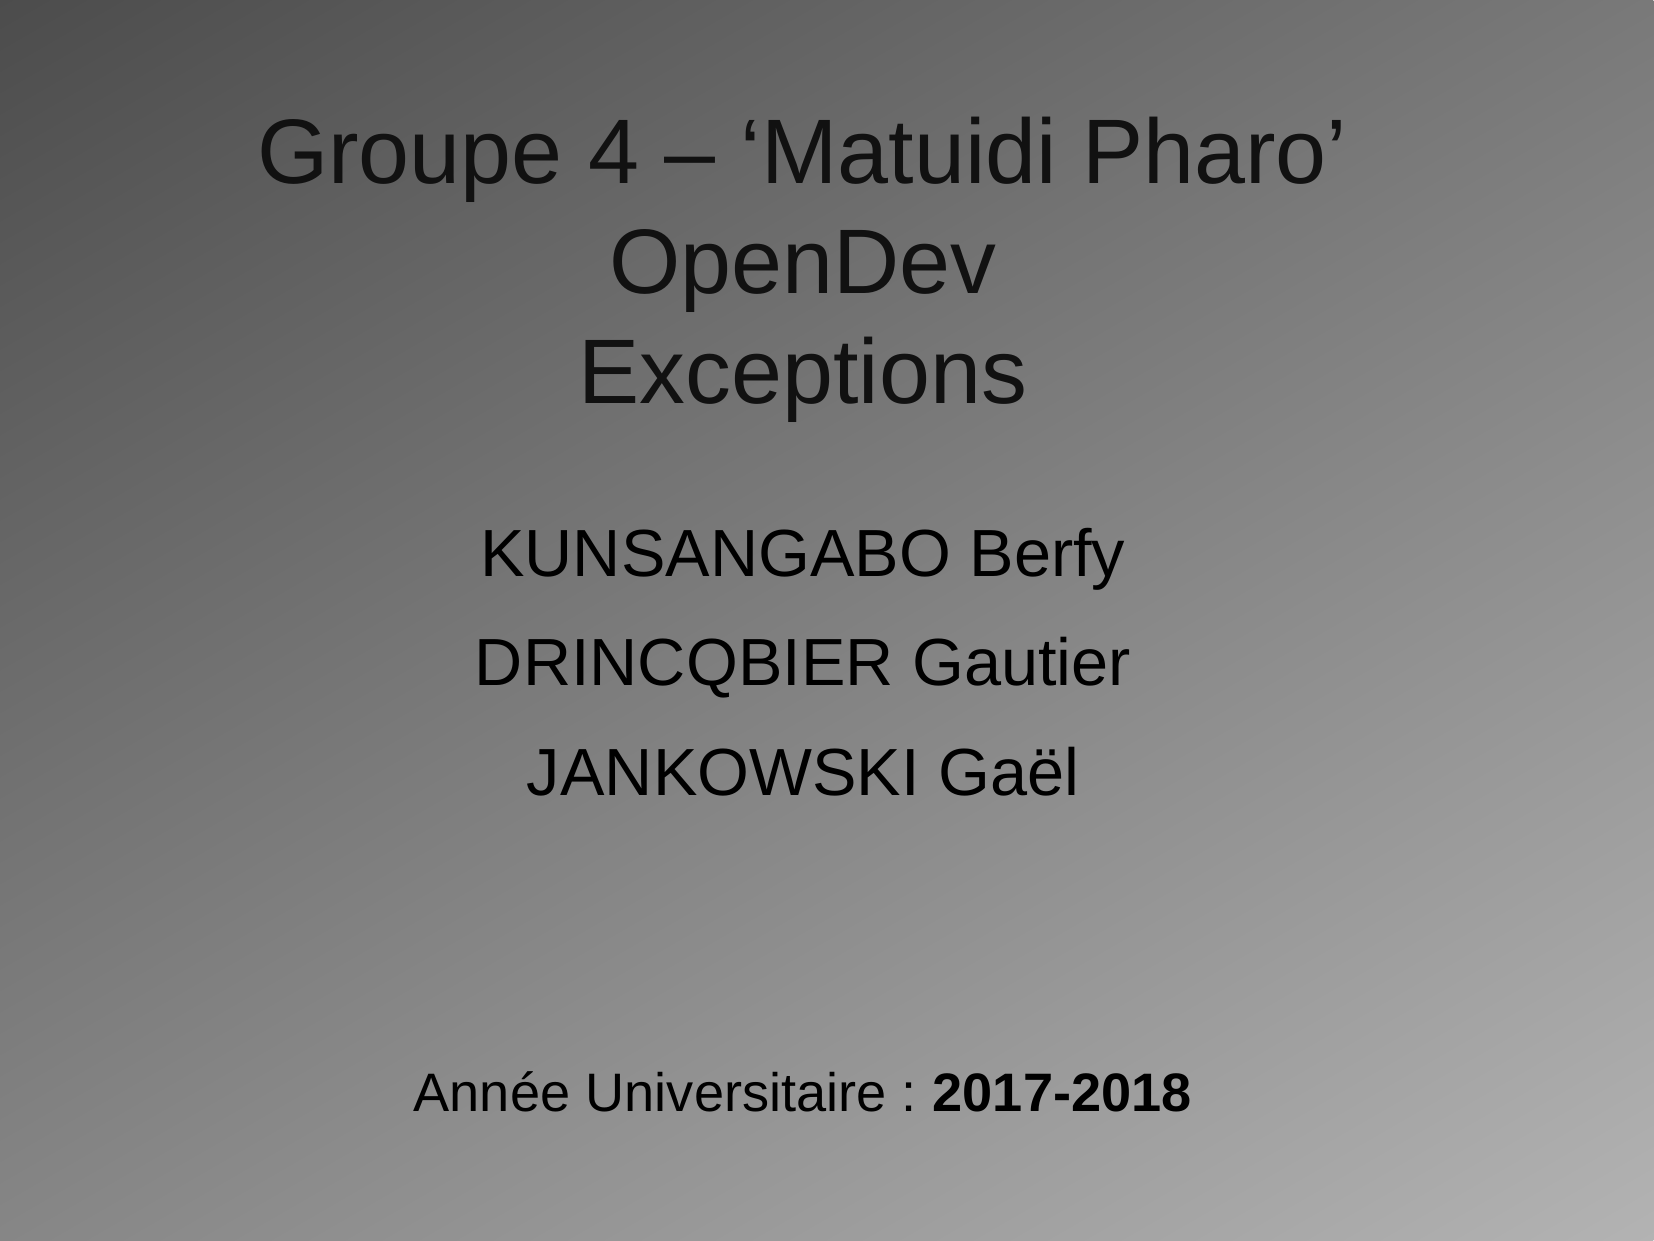

# Groupe 4 – ‘Matuidi Pharo’ OpenDev Exceptions
KUNSANGABO Berfy
DRINCQBIER Gautier
JANKOWSKI Gaël
Année Universitaire : 2017-2018